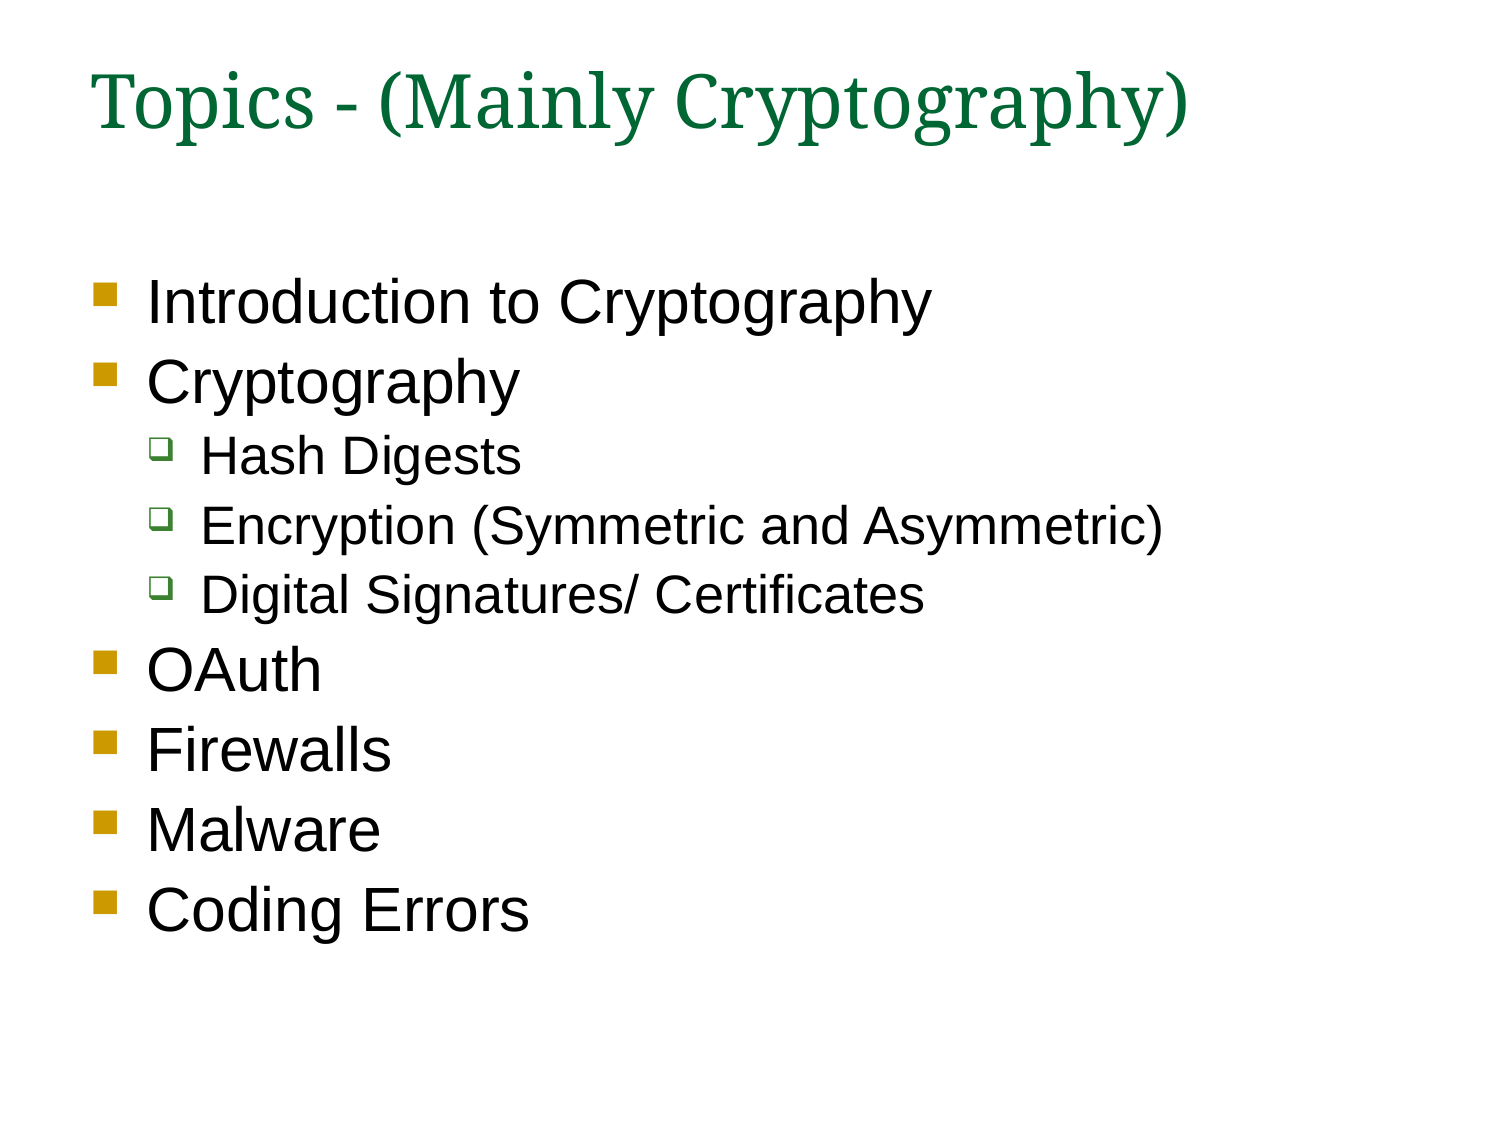

# Topics - (Mainly Cryptography)
Introduction to Cryptography
Cryptography
Hash Digests
Encryption (Symmetric and Asymmetric)
Digital Signatures/ Certificates
OAuth
Firewalls
Malware
Coding Errors